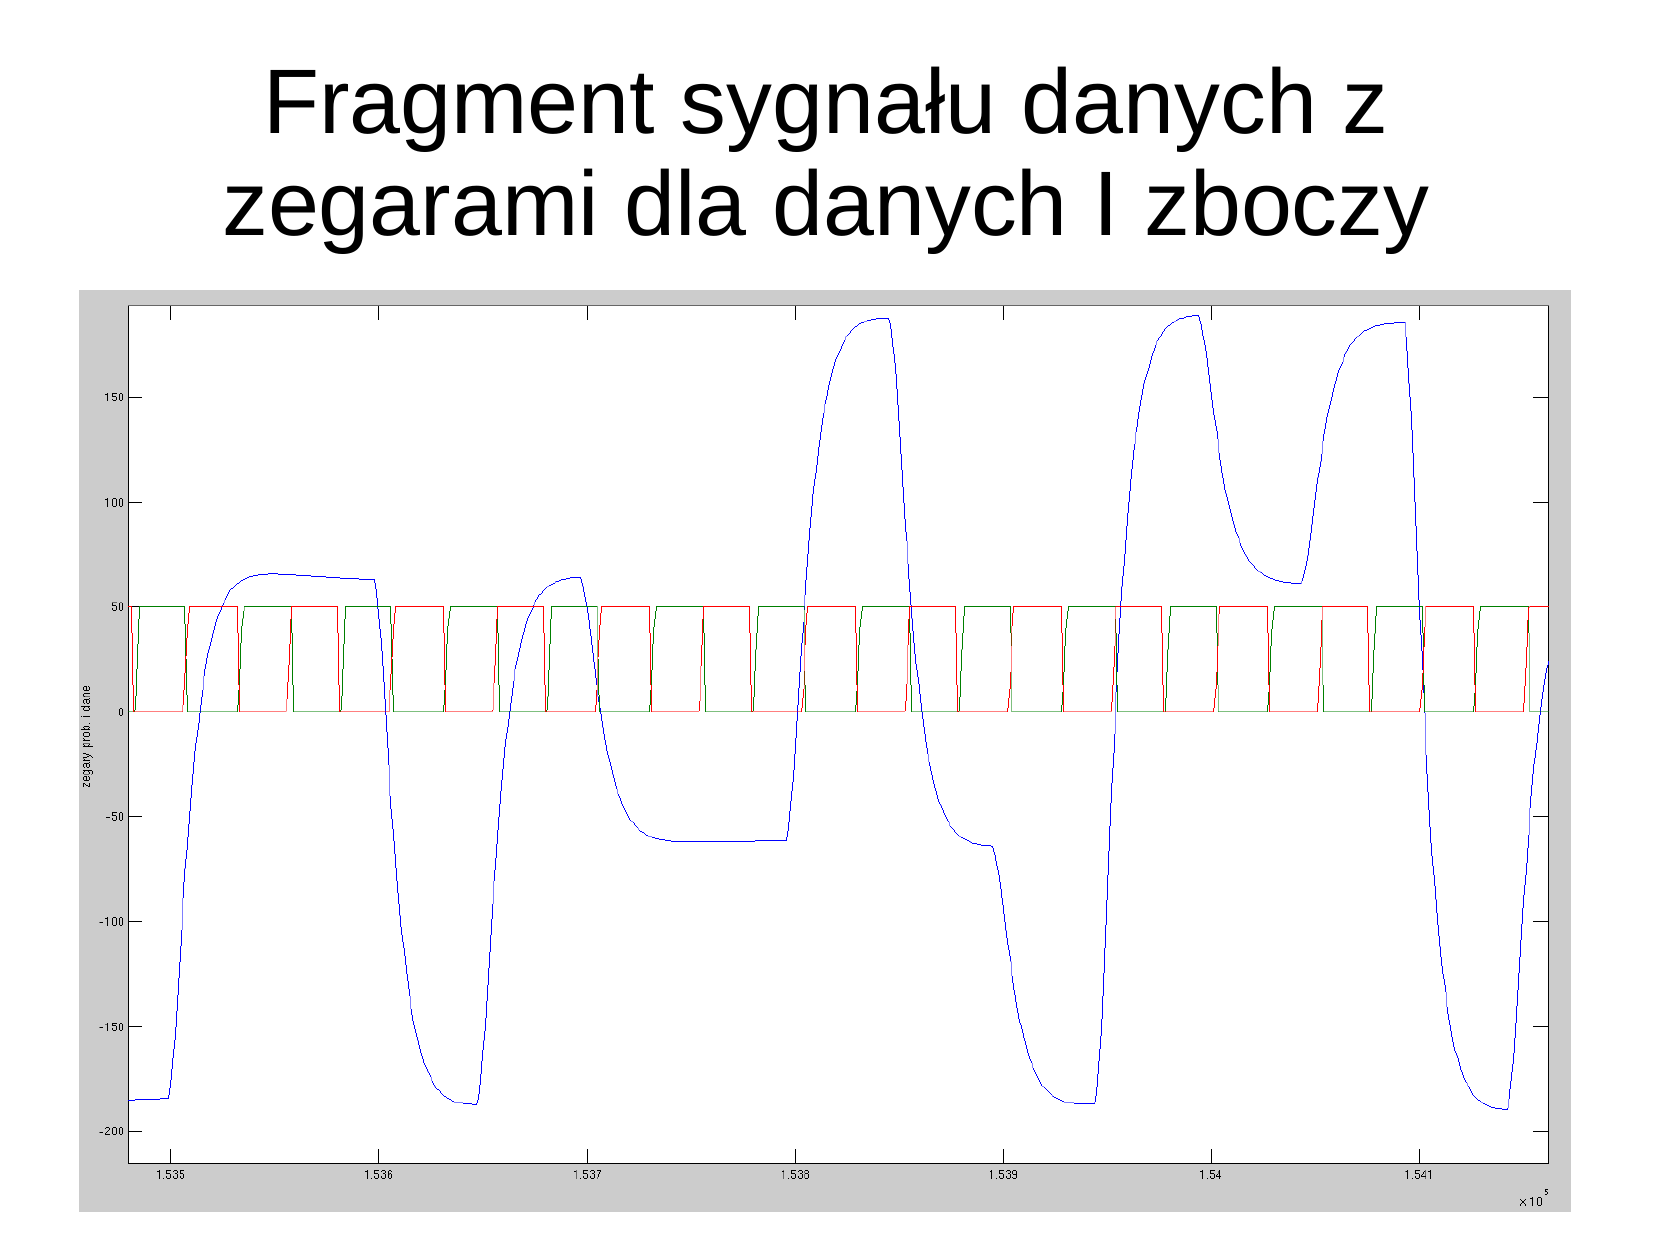

# Fragment sygnału danych z zegarami dla danych I zboczy